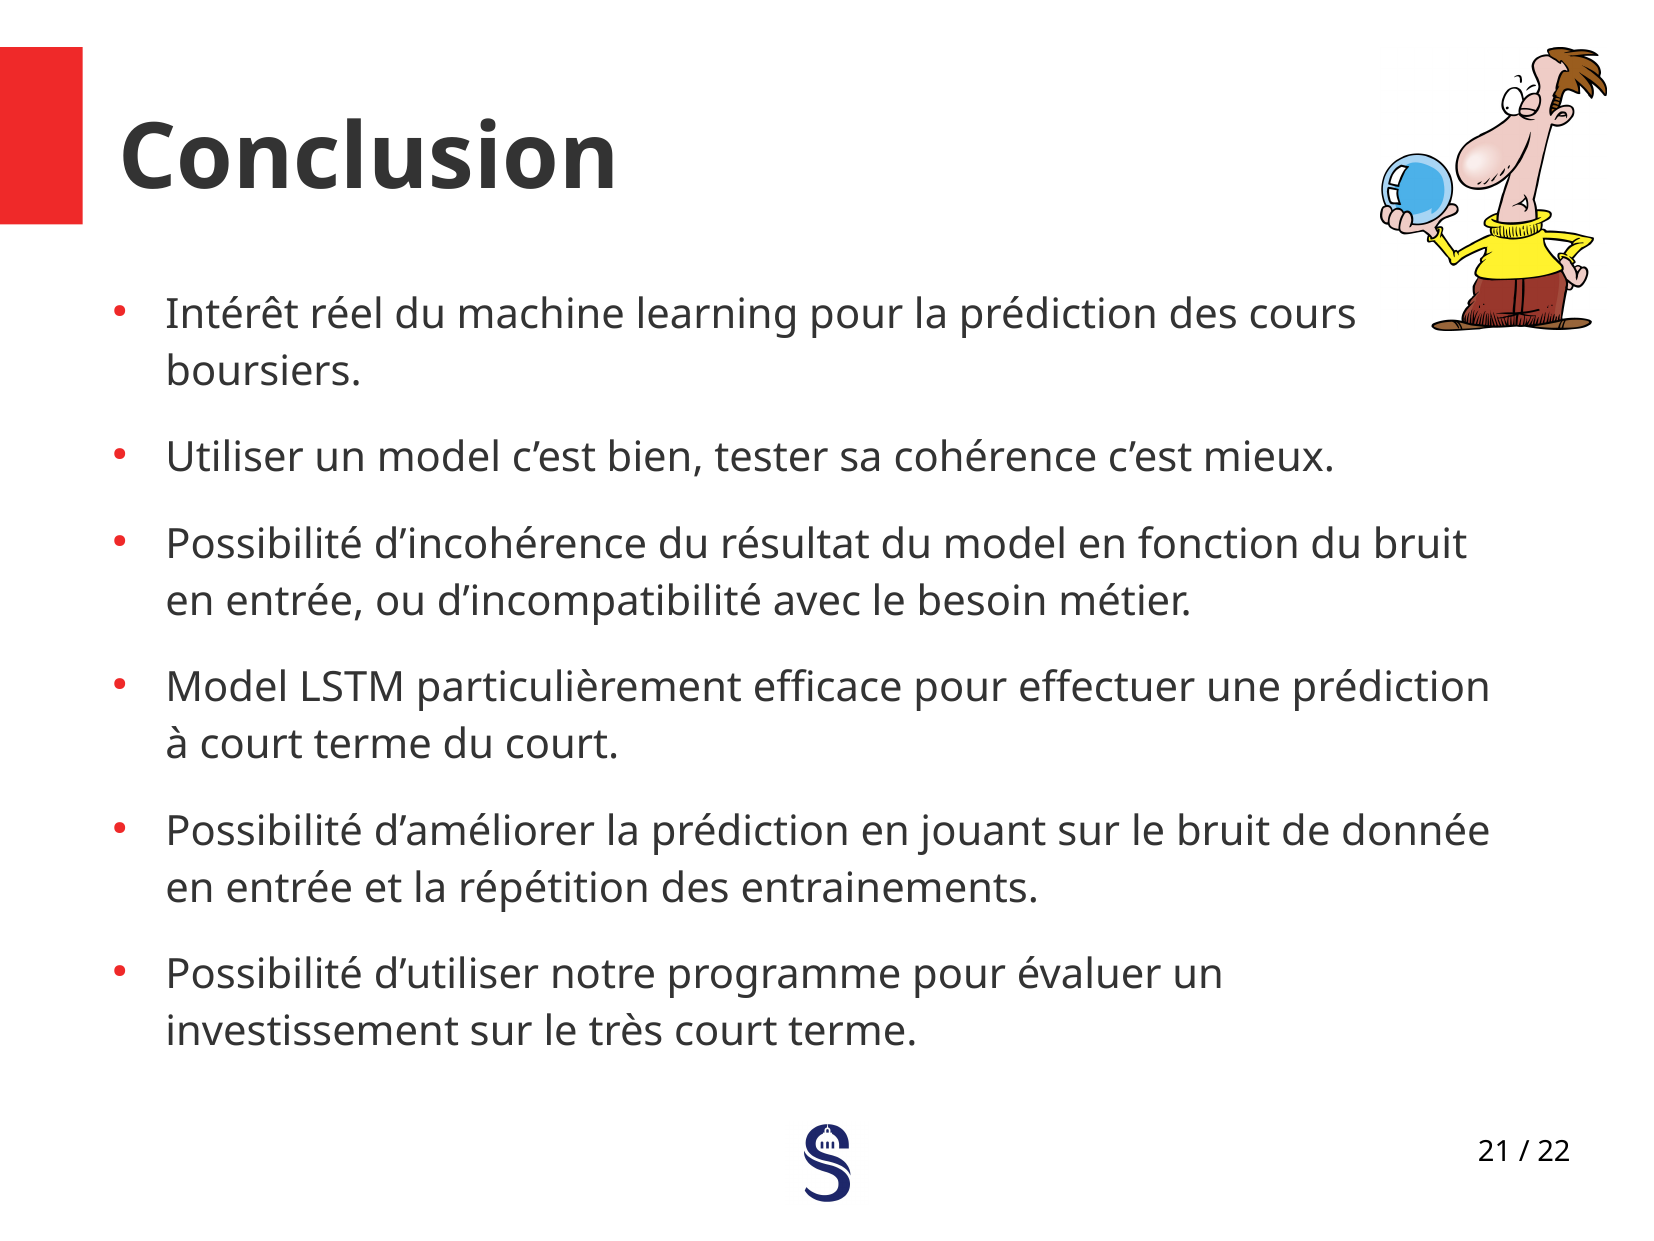

# Conclusion
Intérêt réel du machine learning pour la prédiction des cours boursiers.
Utiliser un model c’est bien, tester sa cohérence c’est mieux.
Possibilité d’incohérence du résultat du model en fonction du bruit en entrée, ou d’incompatibilité avec le besoin métier.
Model LSTM particulièrement efficace pour effectuer une prédiction à court terme du court.
Possibilité d’améliorer la prédiction en jouant sur le bruit de donnée en entrée et la répétition des entrainements.
Possibilité d’utiliser notre programme pour évaluer un investissement sur le très court terme.
21